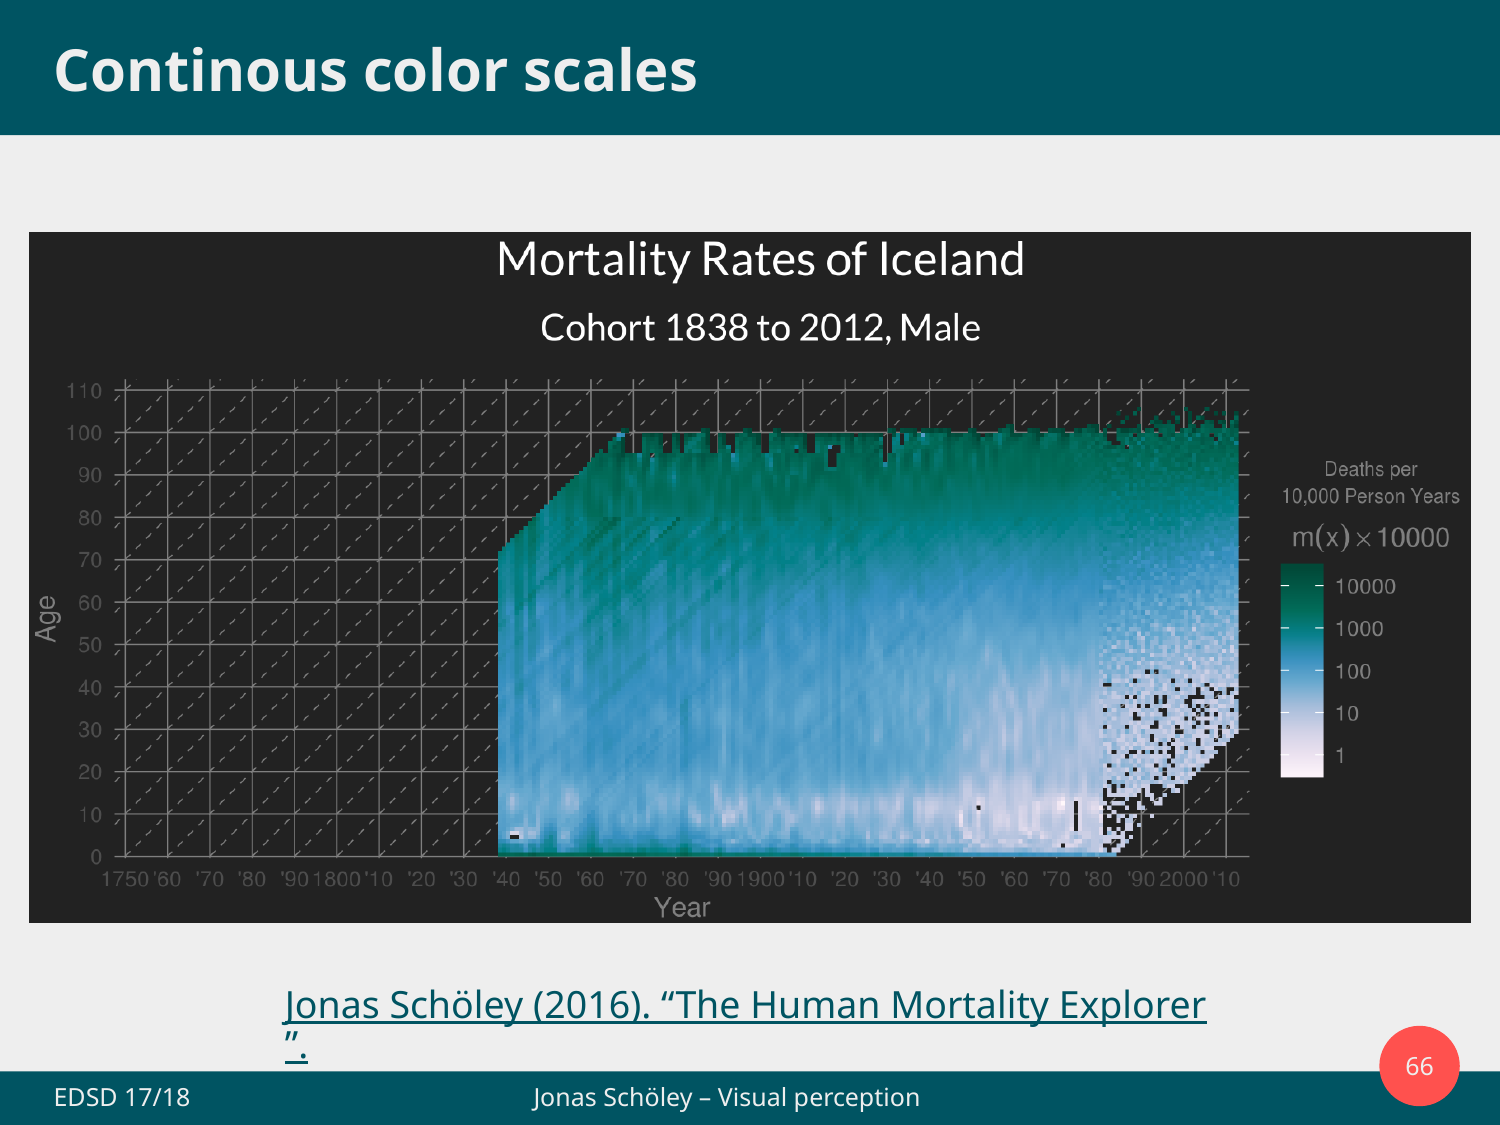

# Continous color scales
Jonas Schöley (2016). “The Human Mortality Explorer”.
66
EDSD 17/18
Jonas Schöley – Visual perception